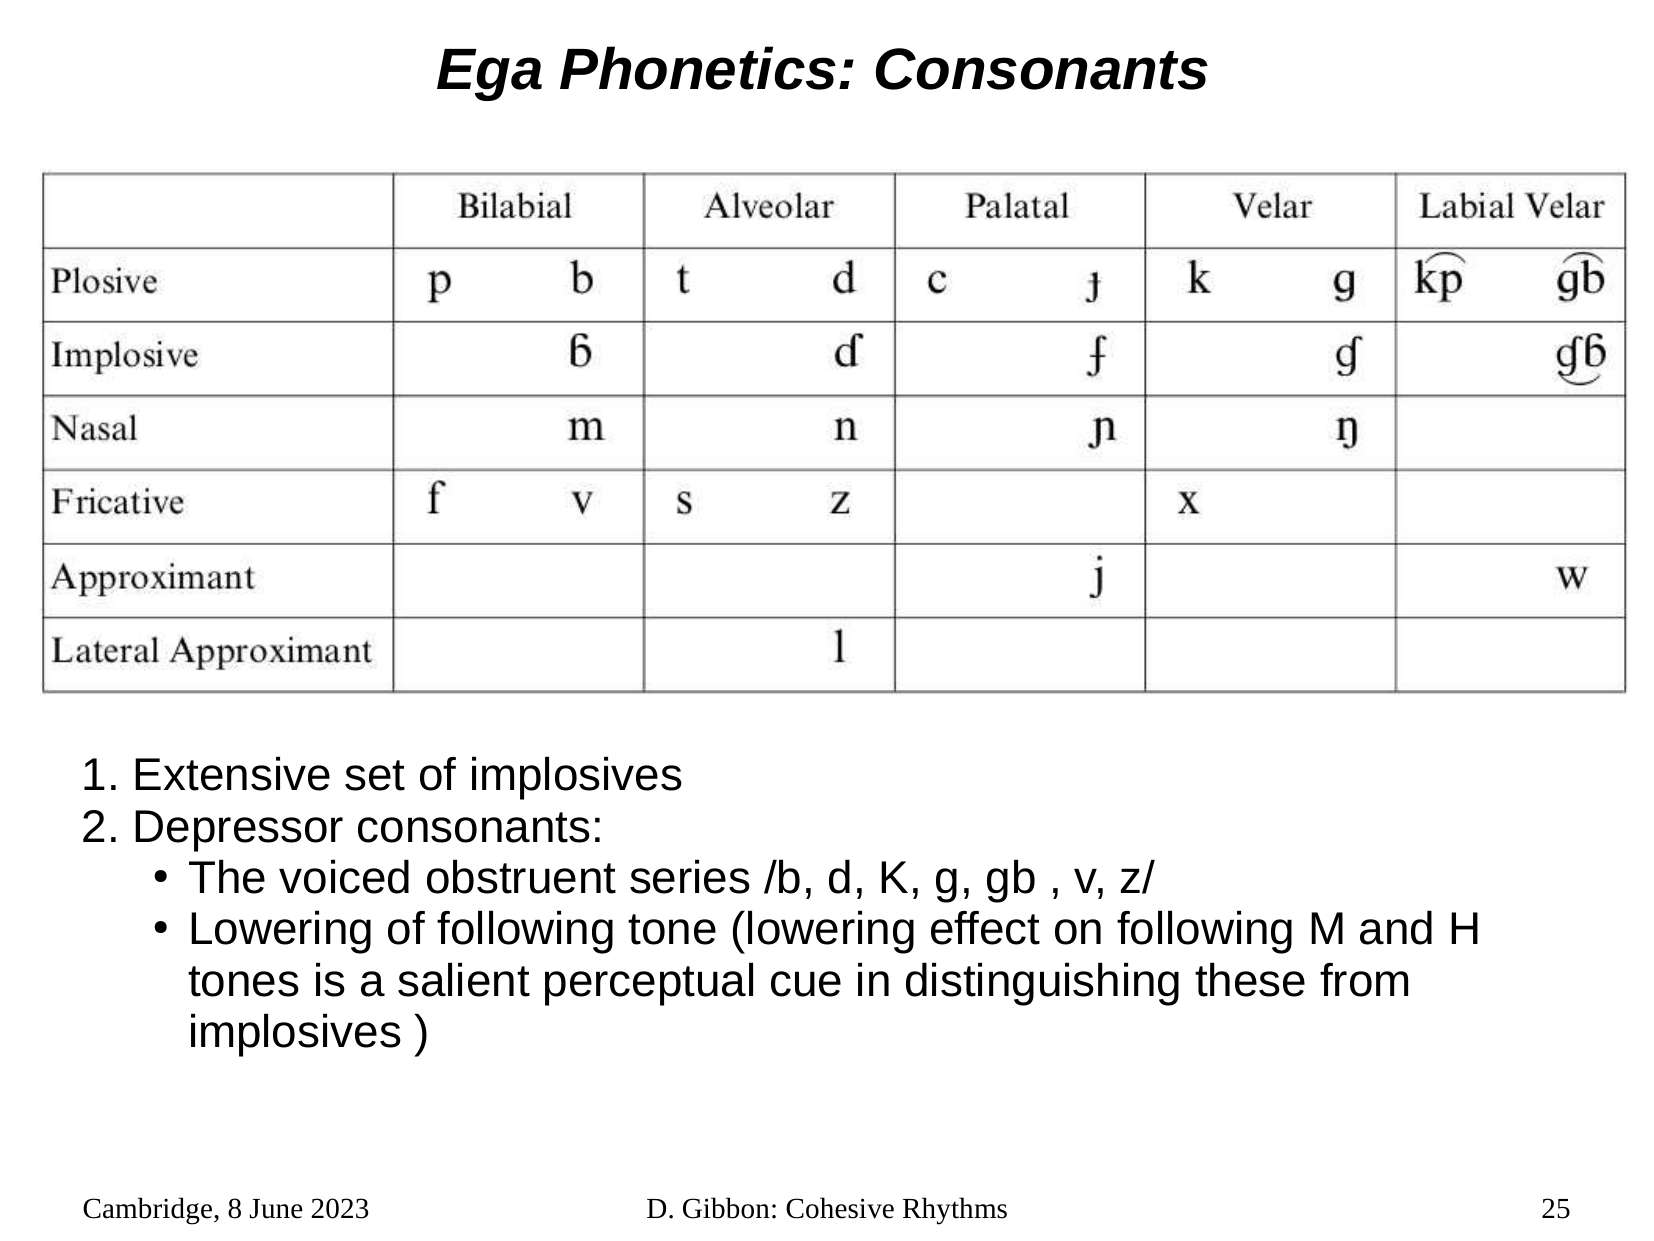

# Ega Phonetics: Consonants
Extensive set of implosives
Depressor consonants:
The voiced obstruent series /b, d, K, g, gb , v, z/
Lowering of following tone (lowering effect on following M and H tones is a salient perceptual cue in distinguishing these from implosives )
Cambridge, 8 June 2023
D. Gibbon: Cohesive Rhythms
25